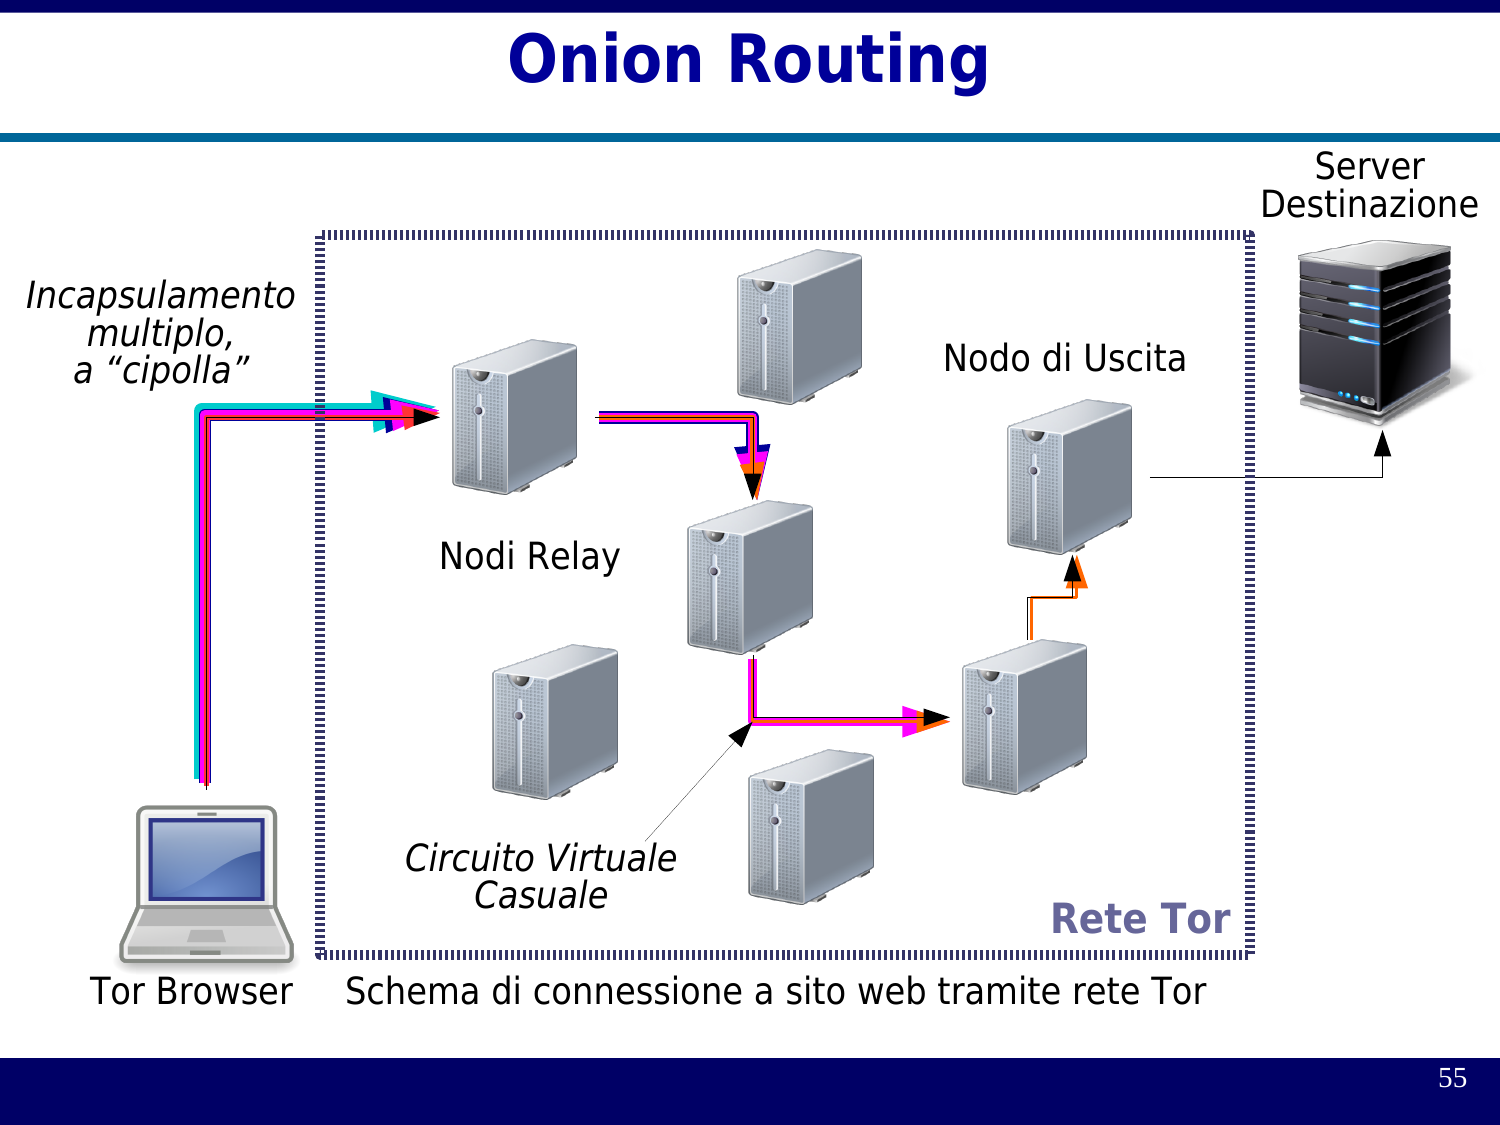

# Onion Routing
Server
Destinazione
Incapsulamento
multiplo,
a “cipolla”
Nodo di Uscita
Nodi Relay
Circuito Virtuale
Casuale
Rete Tor
Tor Browser
Schema di connessione a sito web tramite rete Tor